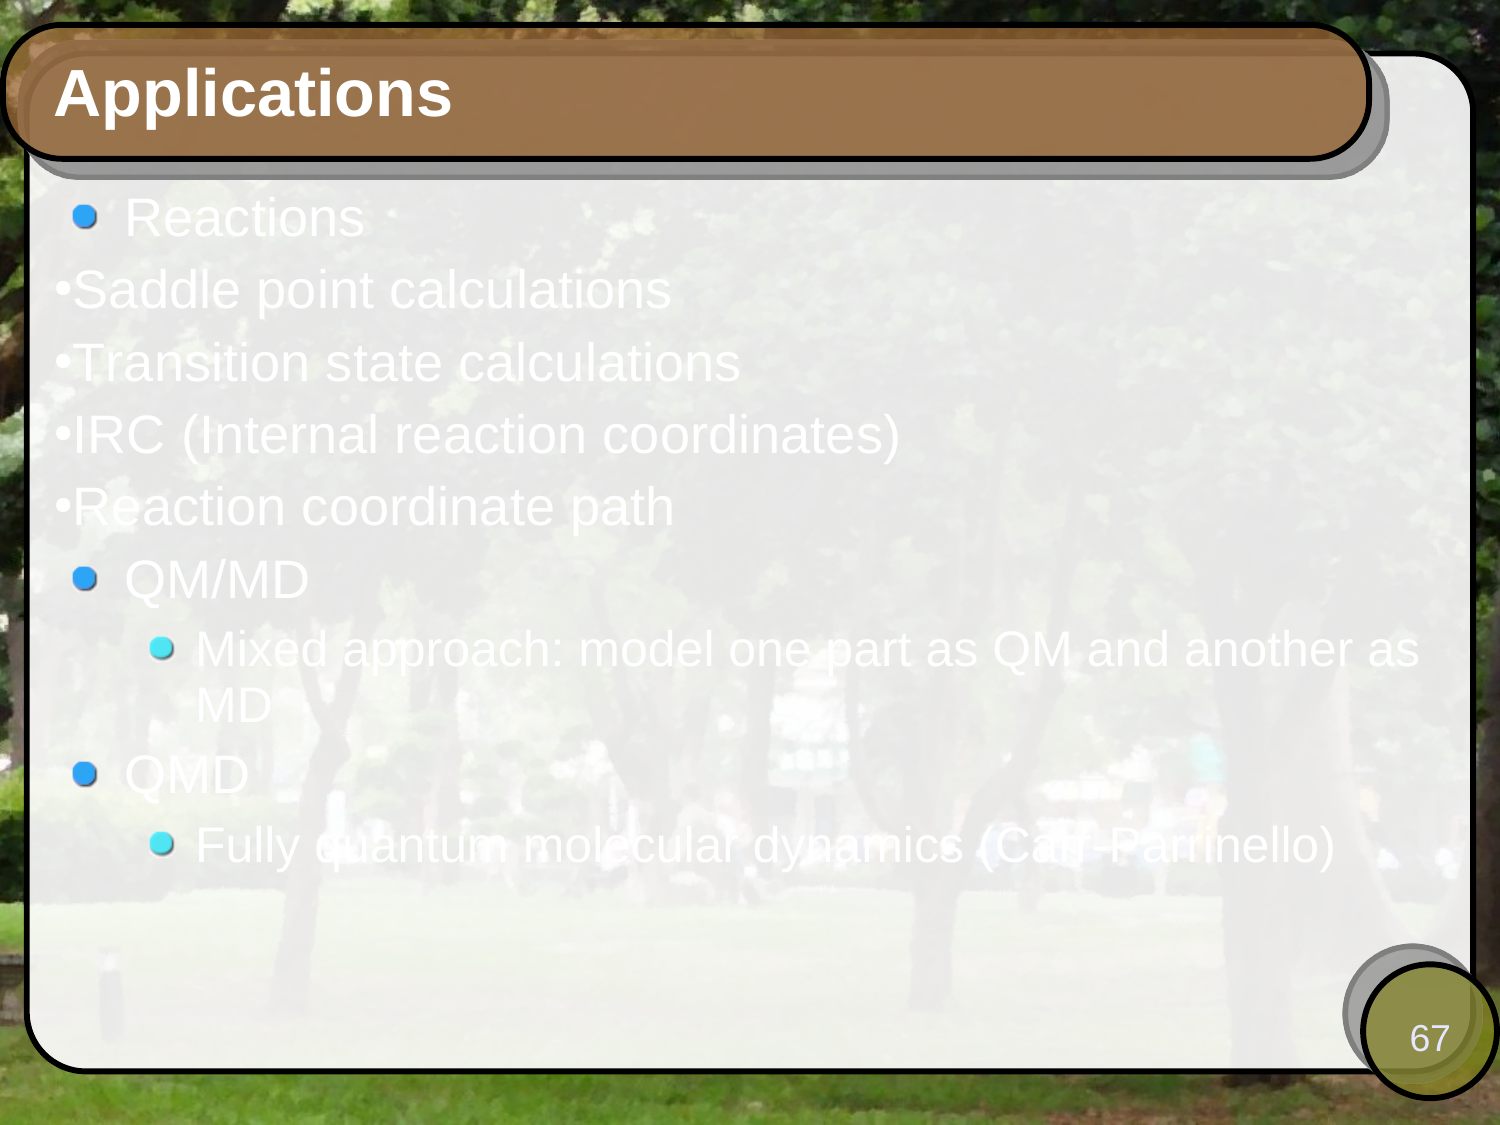

# Applications
Reactions
Saddle point calculations
Transition state calculations
IRC (Internal reaction coordinates)
Reaction coordinate path
QM/MD
Mixed approach: model one part as QM and another as MD
QMD
Fully quantum molecular dynamics (Carr-Parrinello)
67